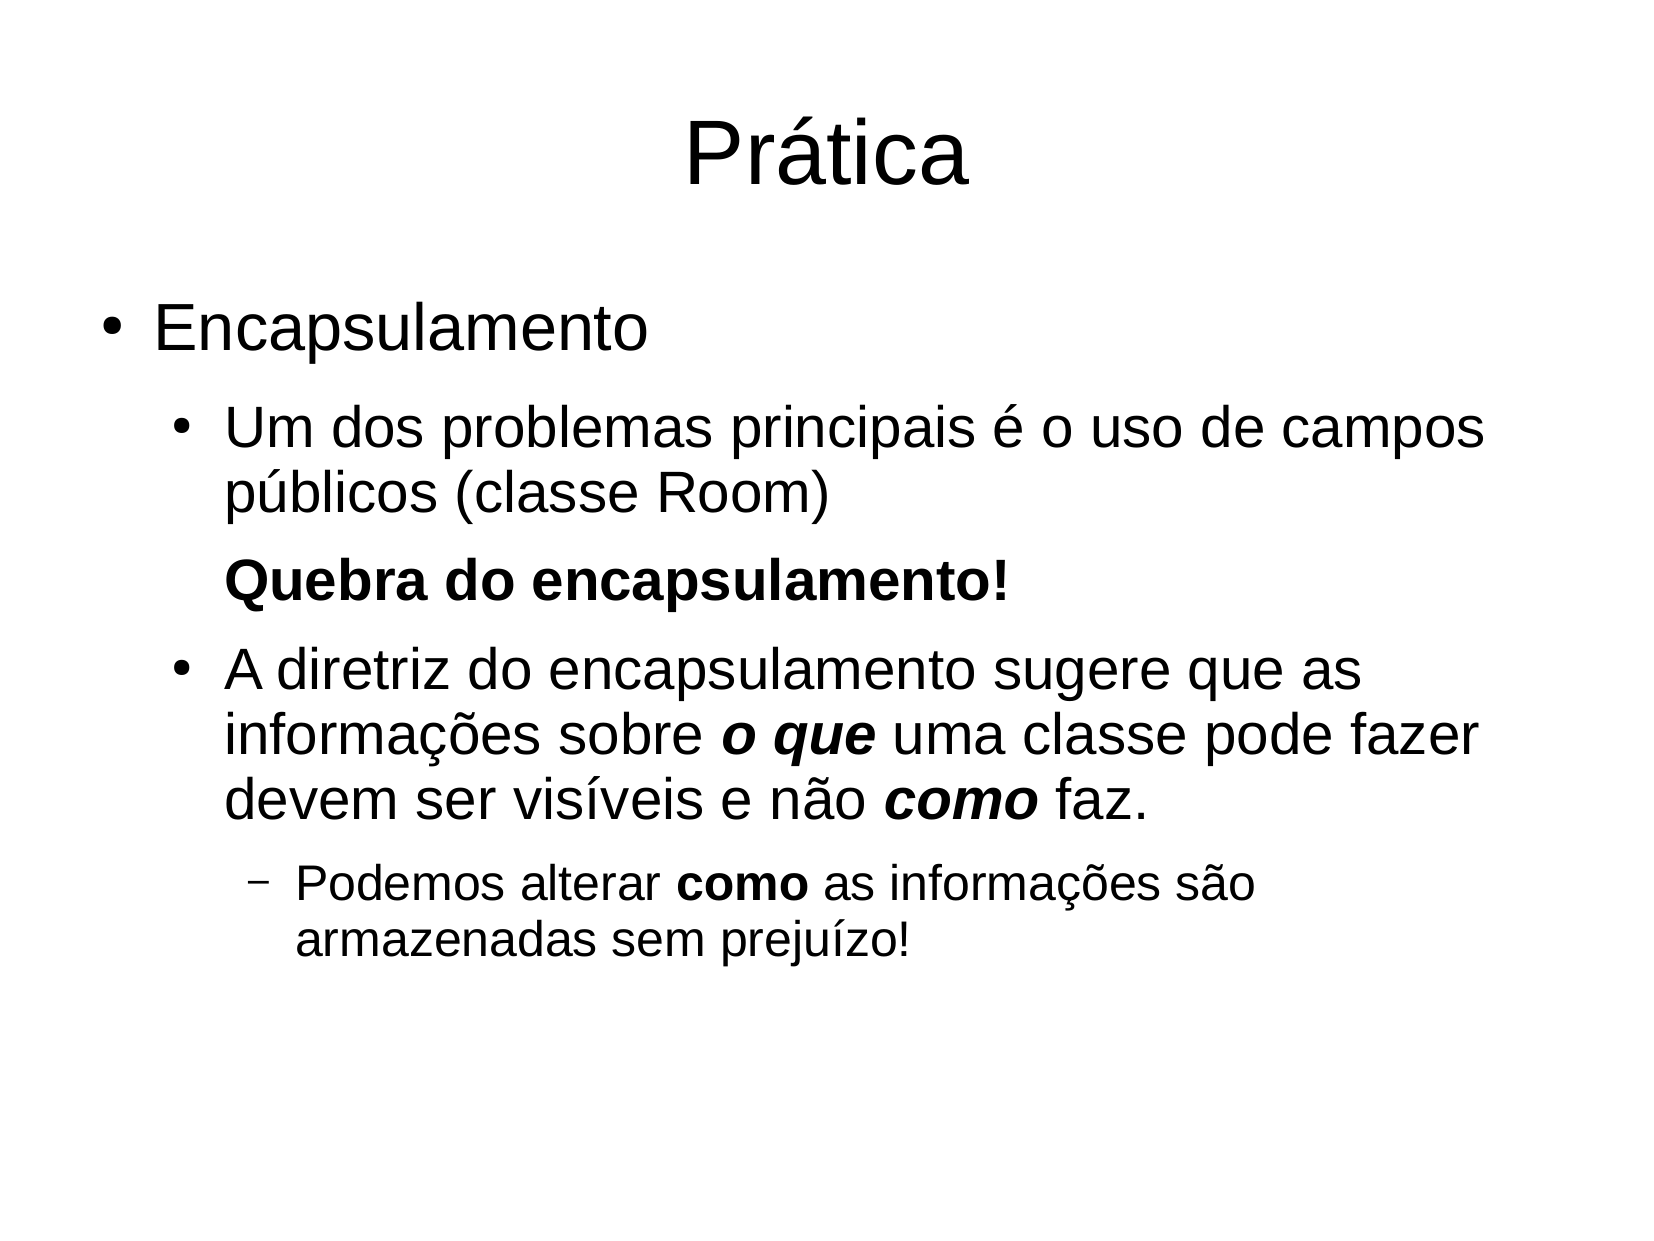

# Prática
Encapsulamento
Um dos problemas principais é o uso de campos públicos (classe Room)
Quebra do encapsulamento!
A diretriz do encapsulamento sugere que as informações sobre o que uma classe pode fazer devem ser visíveis e não como faz.
Podemos alterar como as informações são armazenadas sem prejuízo!